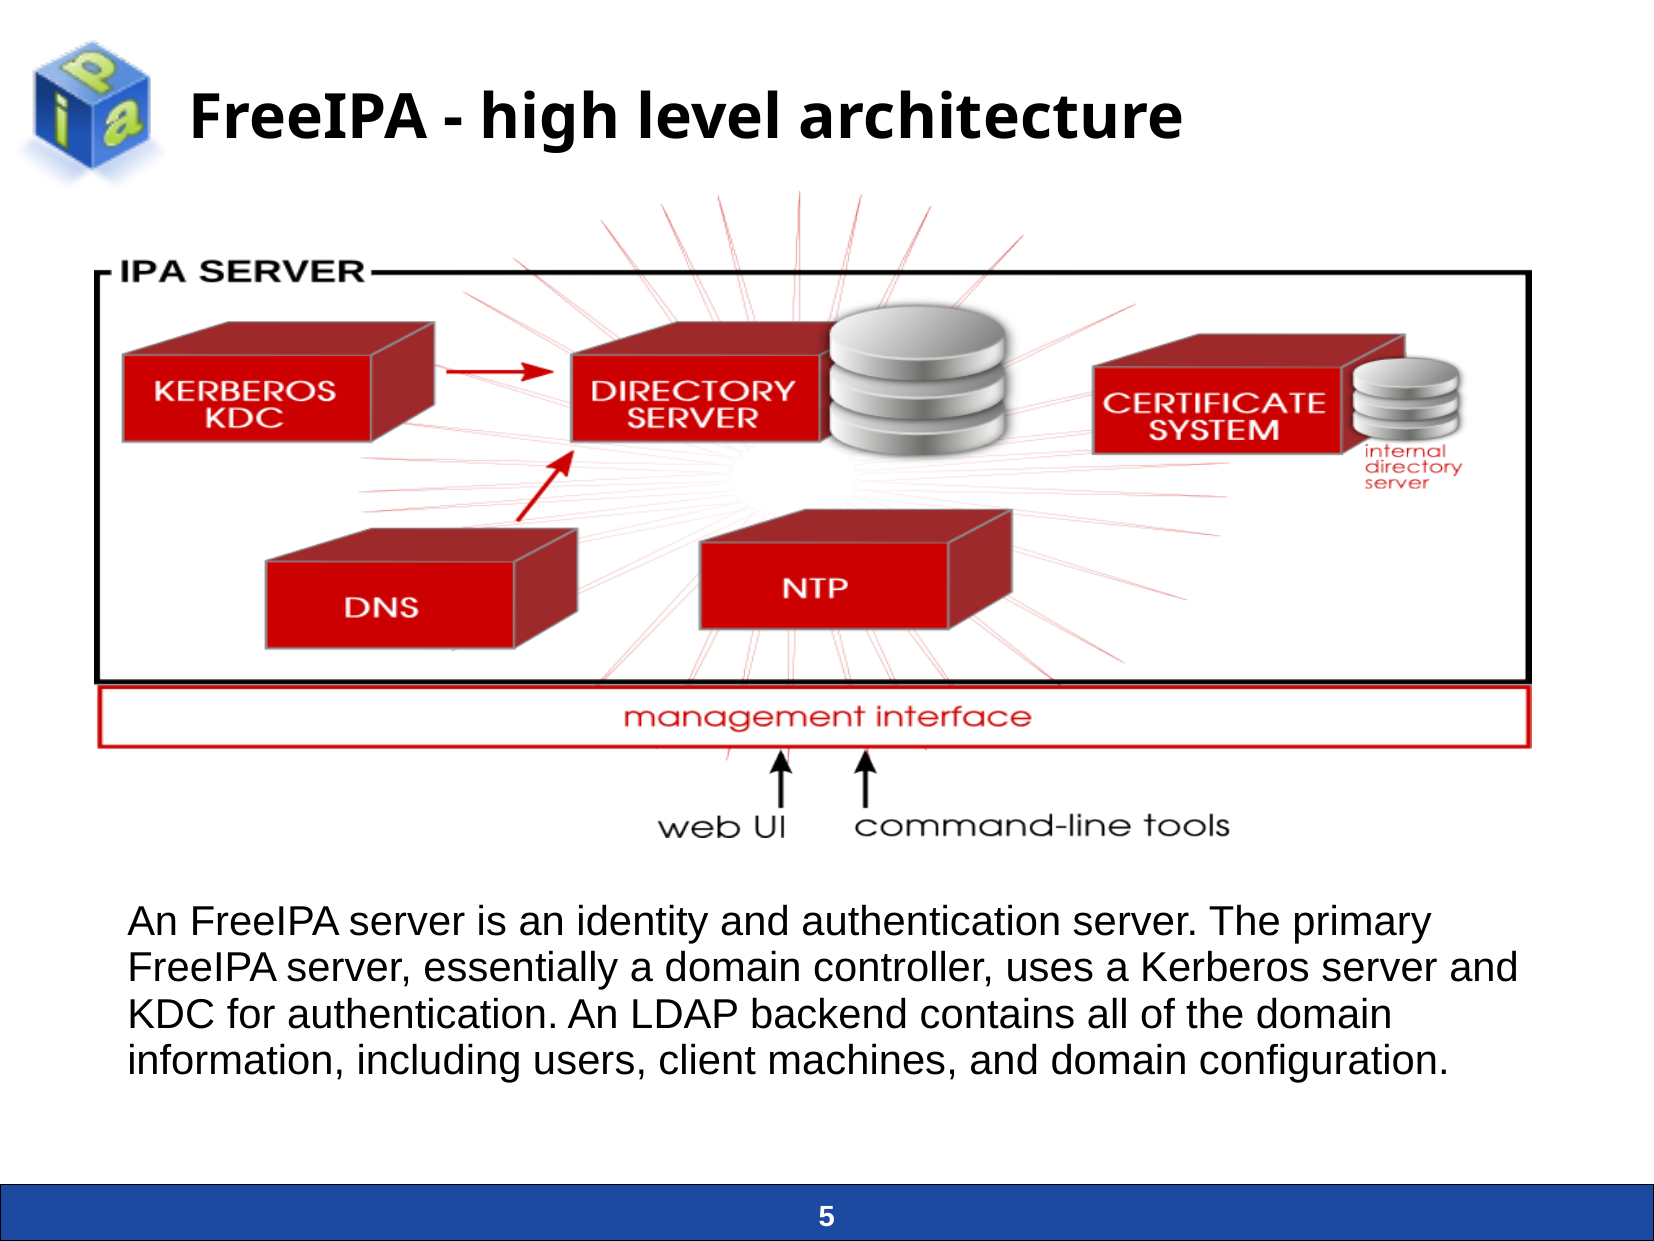

# FreeIPA - high level architecture
An FreeIPA server is an identity and authentication server. The primary FreeIPA server, essentially a domain controller, uses a Kerberos server and KDC for authentication. An LDAP backend contains all of the domain information, including users, client machines, and domain configuration.
5